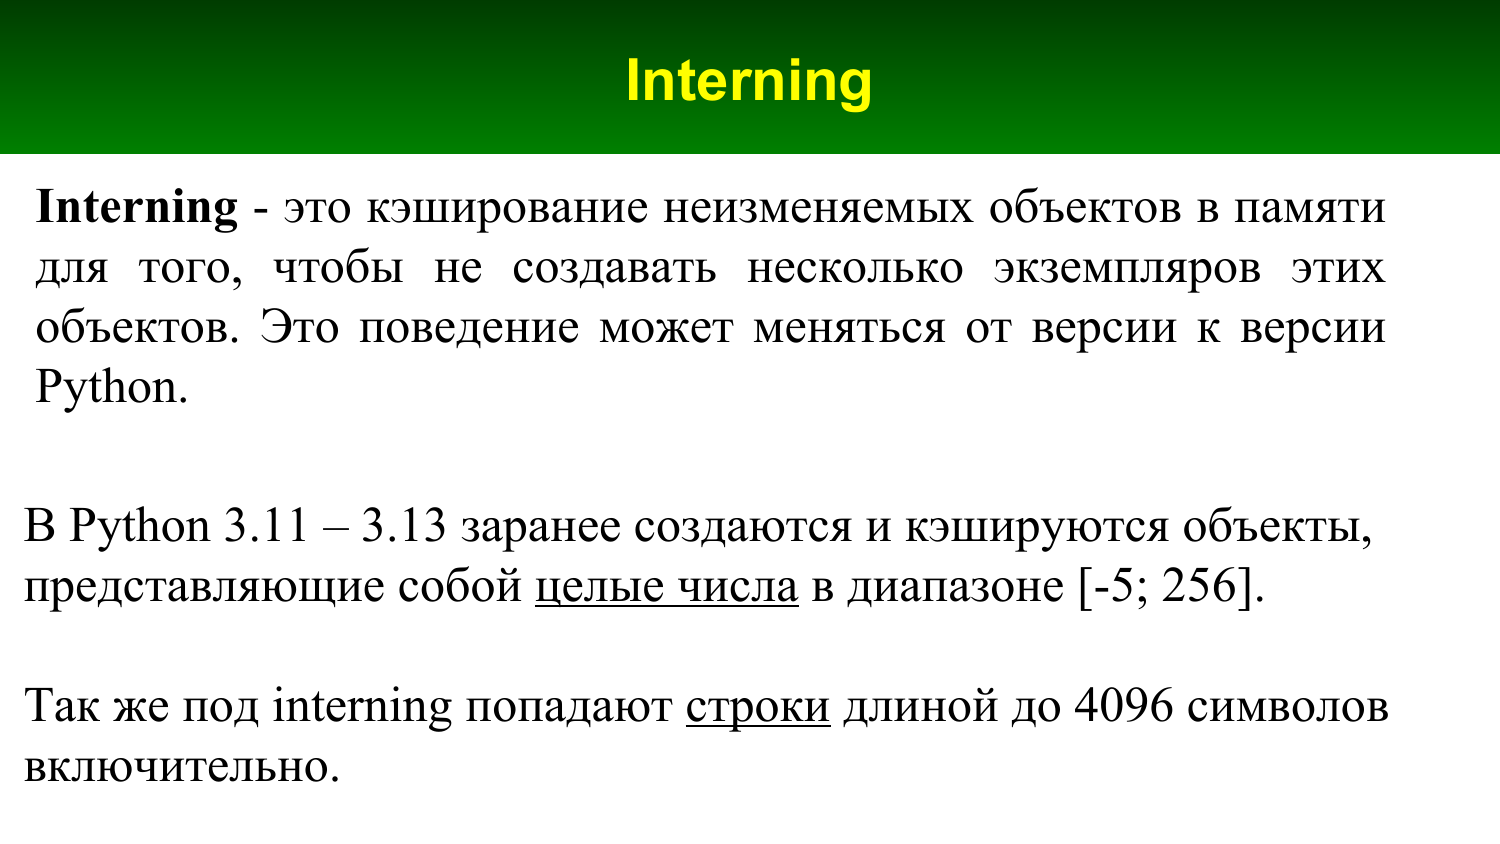

# Interning
Interning - это кэширование неизменяемых объектов в памяти для того, чтобы не создавать несколько экземпляров этих объектов. Это поведение может меняться от версии к версии Python.
В Python 3.11 – 3.13 заранее создаются и кэшируются объекты, представляющие собой целые числа в диапазоне [-5; 256].
Так же под interning попадают строки длиной до 4096 символов включительно.